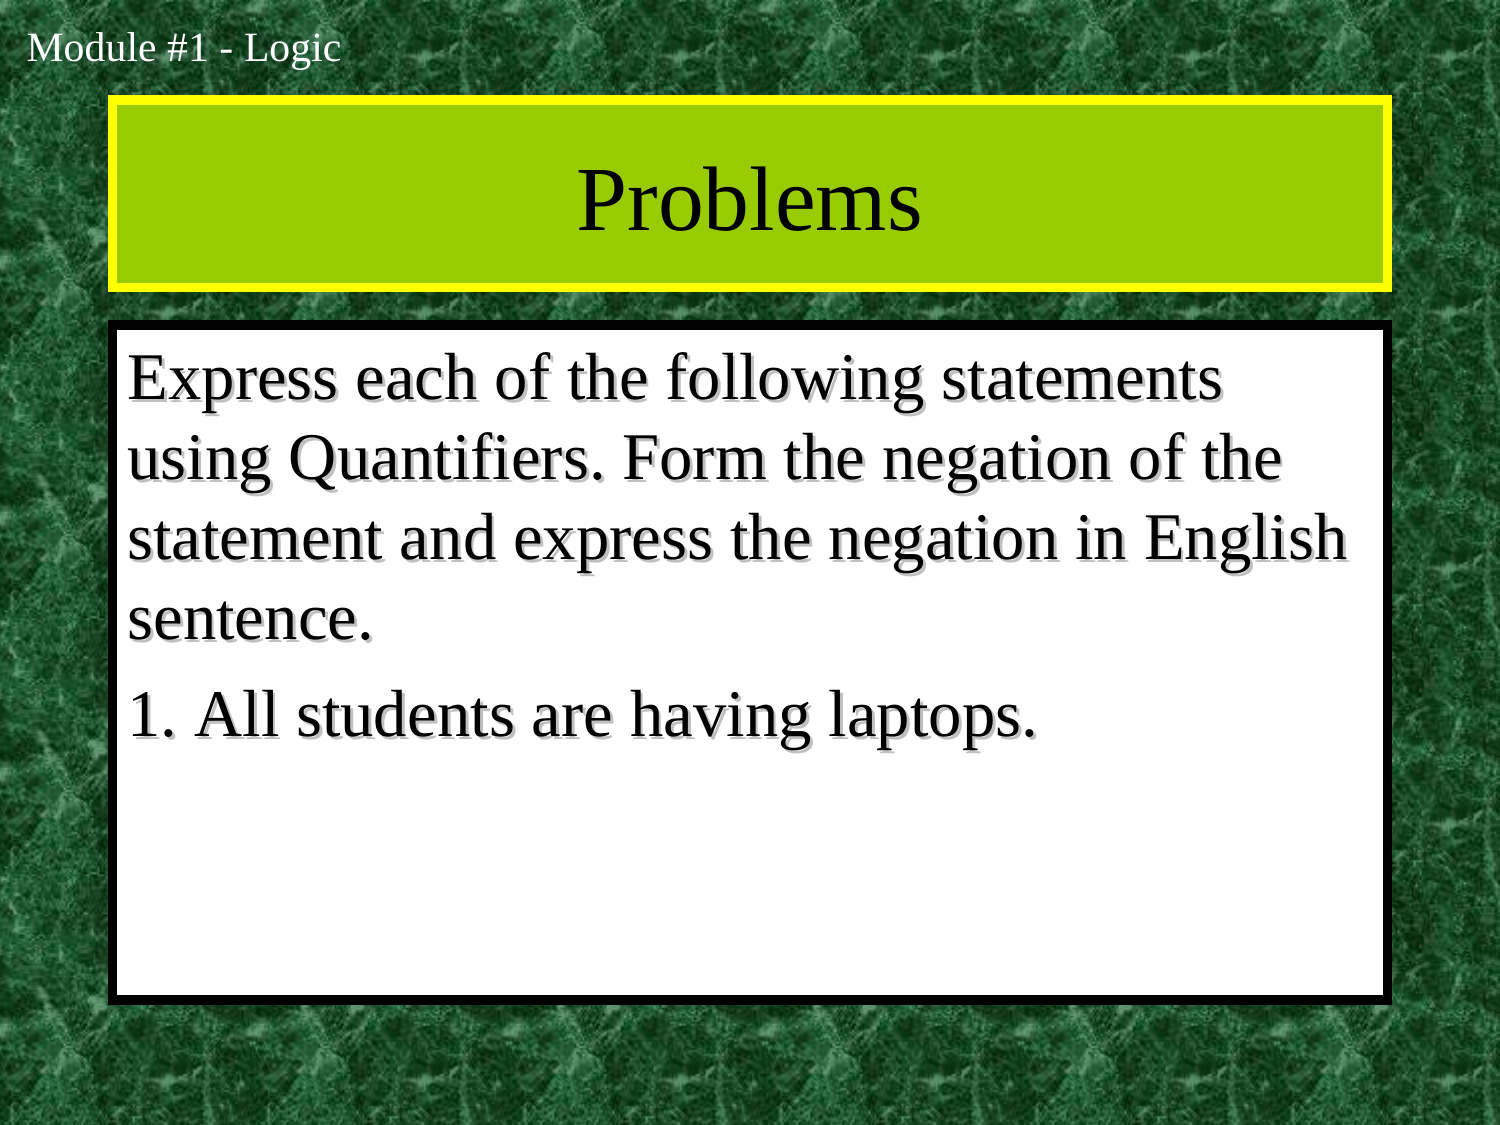

# Problems
Express each of the following statements using Quantifiers. Form the negation of the statement and express the negation in English sentence.
1. All students are having laptops.